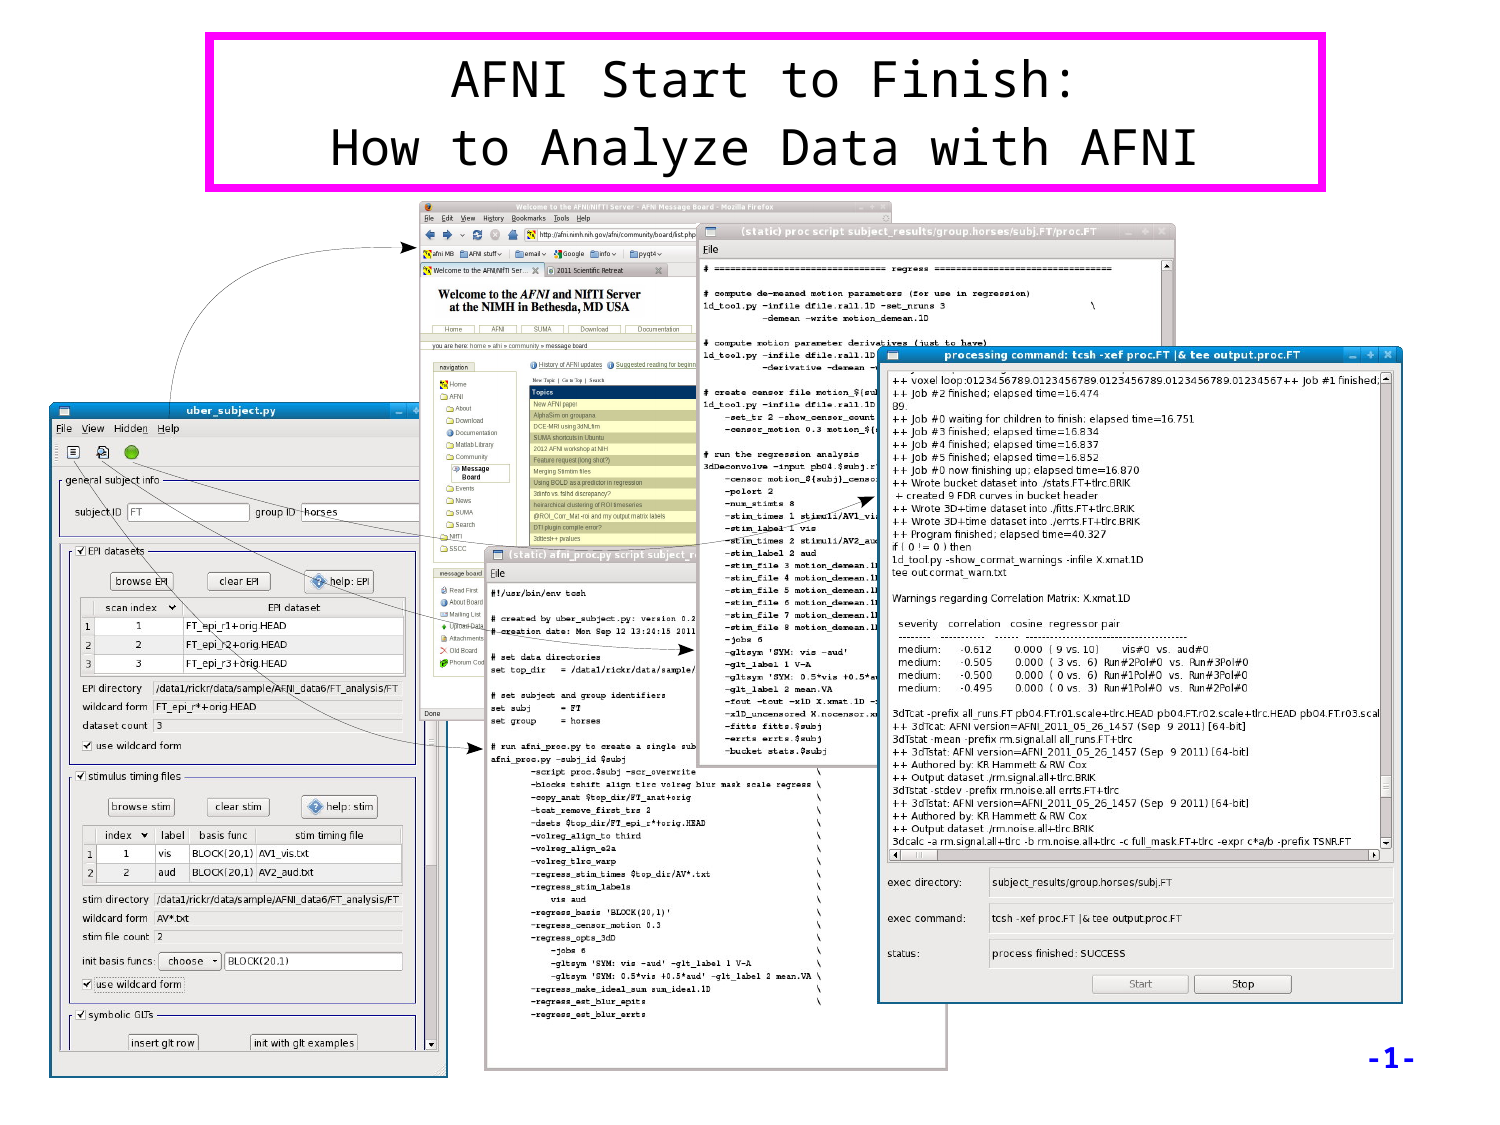

# AFNI Start to Finish: How to Analyze Data with AFNI